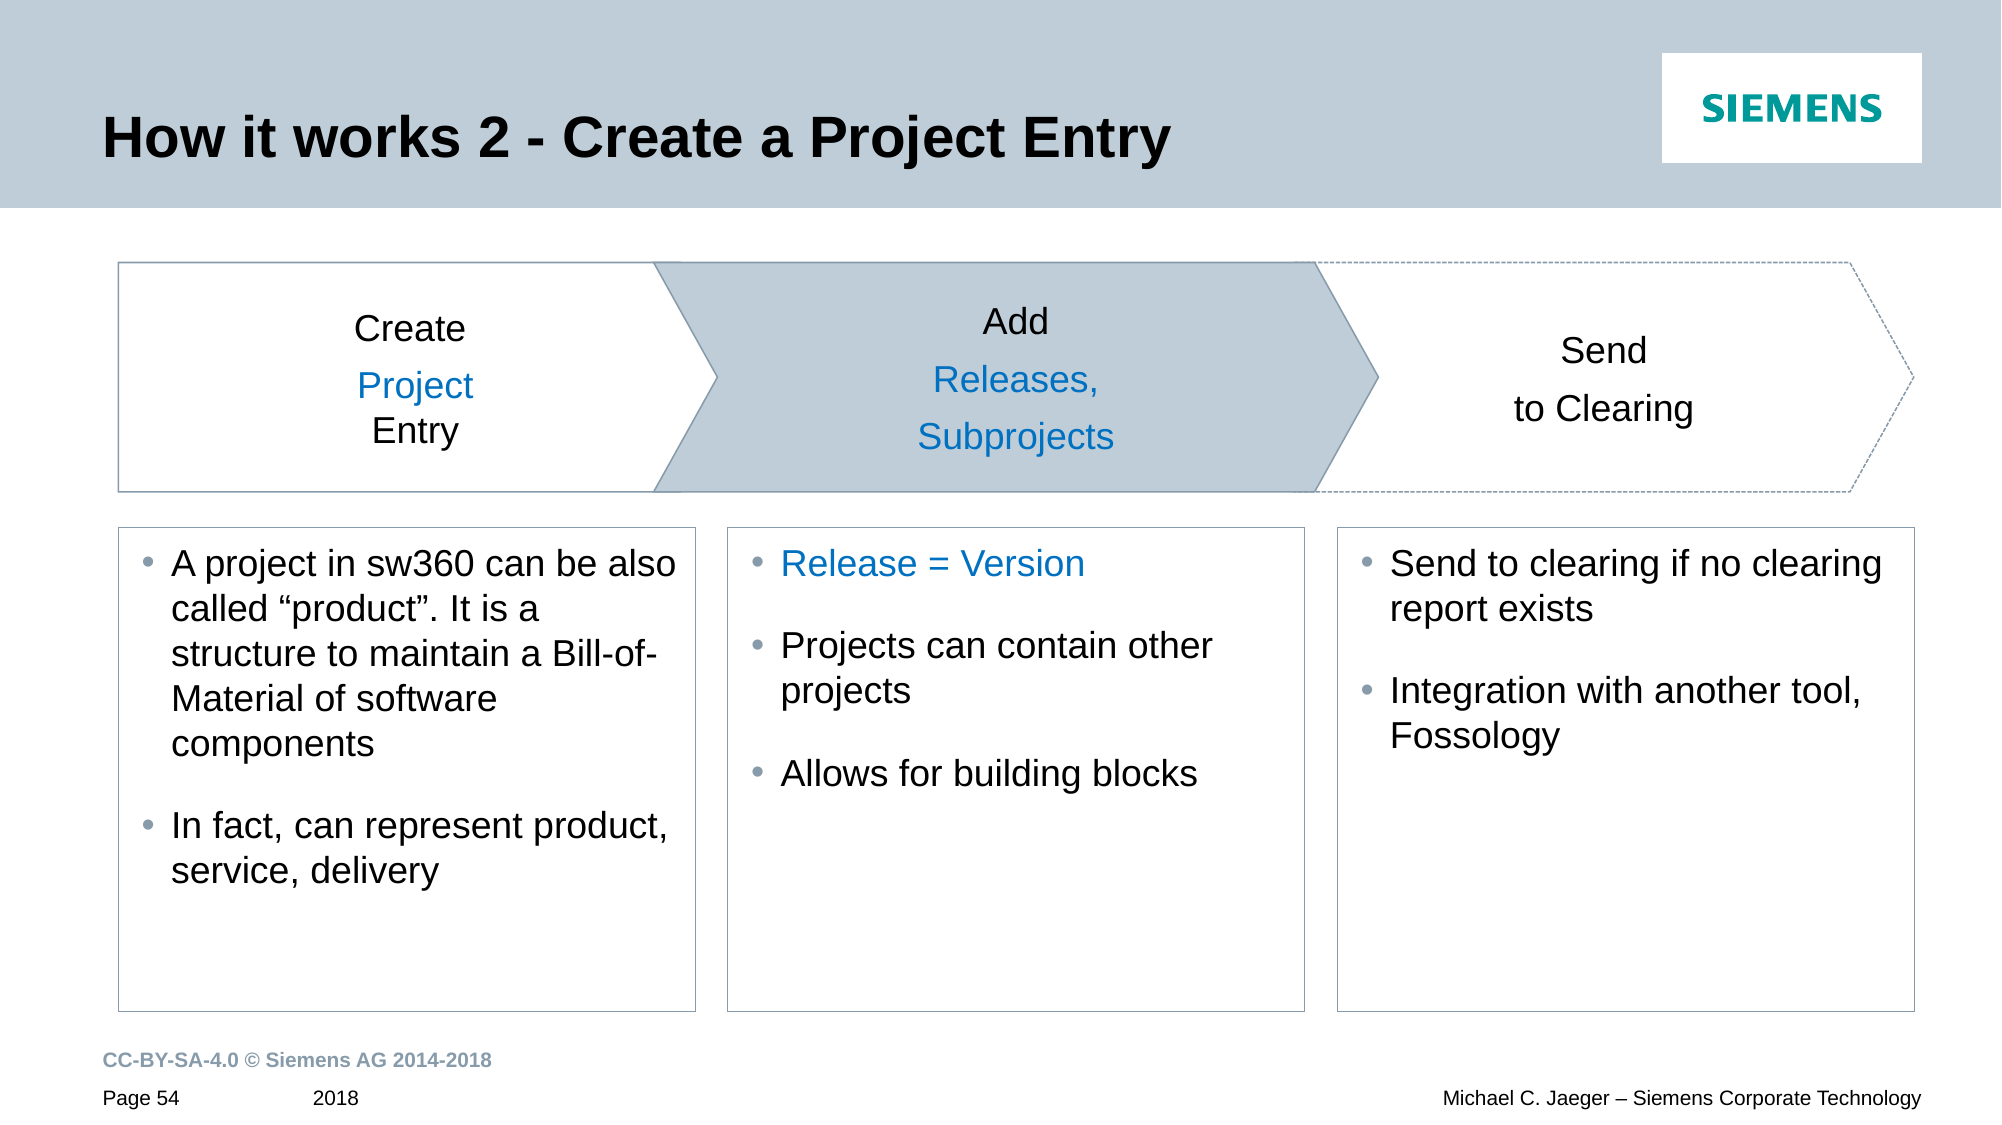

# How it works 2 - Create a Project Entry
Create
Project
Entry
Add
Releases,
Subprojects
Send
to Clearing
A project in sw360 can be also called “product”. It is a structure to maintain a Bill-of-Material of software components
In fact, can represent product, service, delivery
Release = Version
Projects can contain other projects
Allows for building blocks
Send to clearing if no clearing report exists
Integration with another tool, Fossology